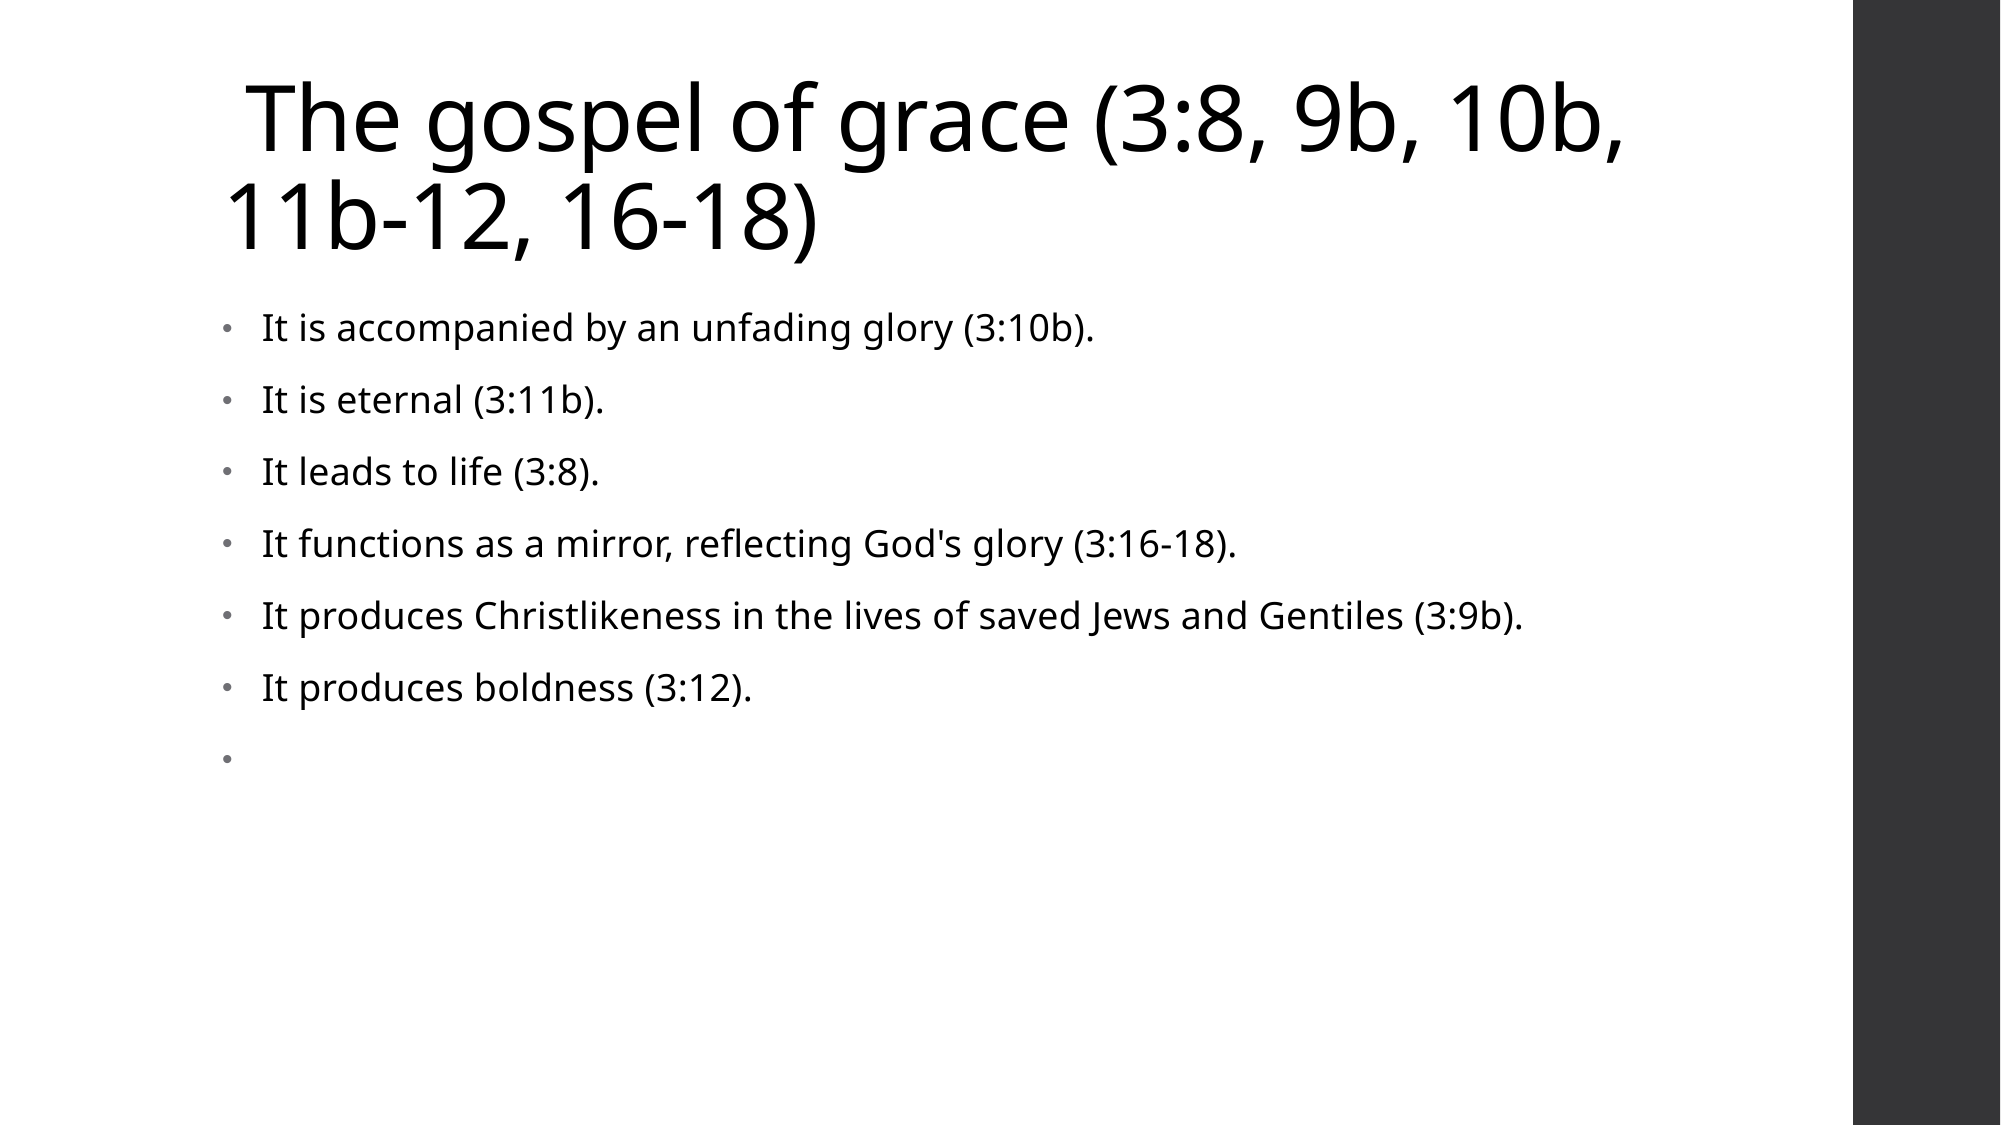

# The gospel of grace (3:8, 9b, 10b, 11b-12, 16-18)
 It is accompanied by an unfading glory (3:10b).
 It is eternal (3:11b).
 It leads to life (3:8).
 It functions as a mirror, reflecting God's glory (3:16-18).
 It produces Christlikeness in the lives of saved Jews and Gentiles (3:9b).
 It produces boldness (3:12).